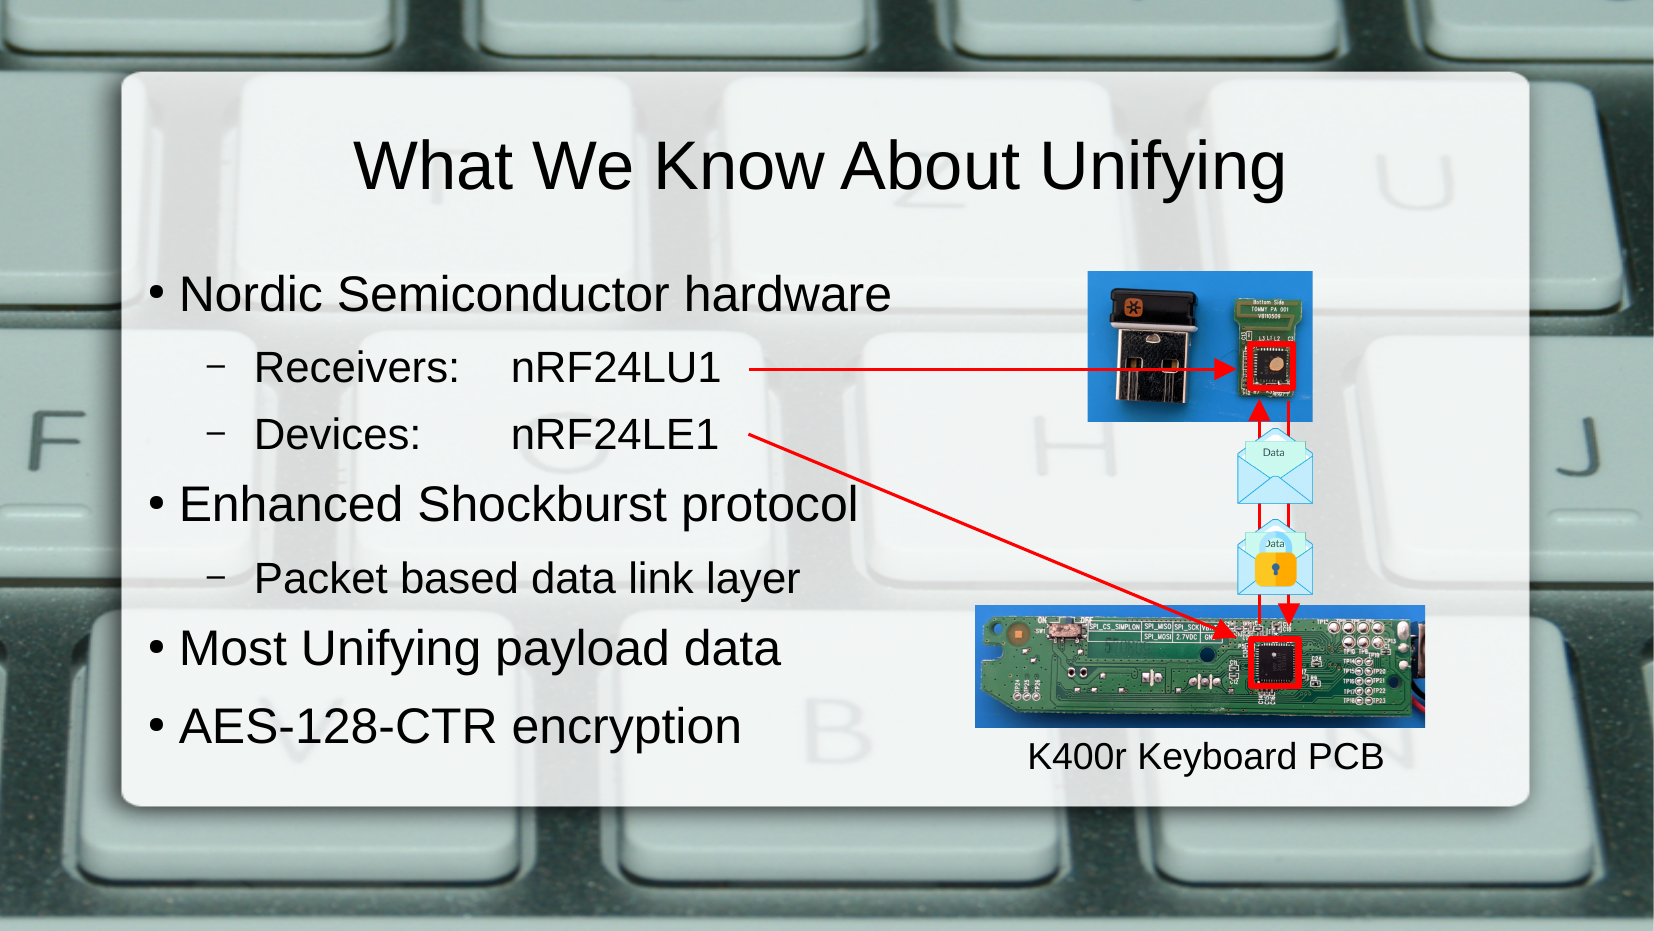

# What We Know About Unifying
Nordic Semiconductor hardware
Receivers: 	nRF24LU1
Devices: 		nRF24LE1
Enhanced Shockburst protocol
Packet based data link layer
Most Unifying payload data
AES-128-CTR encryption
K400r Keyboard PCB